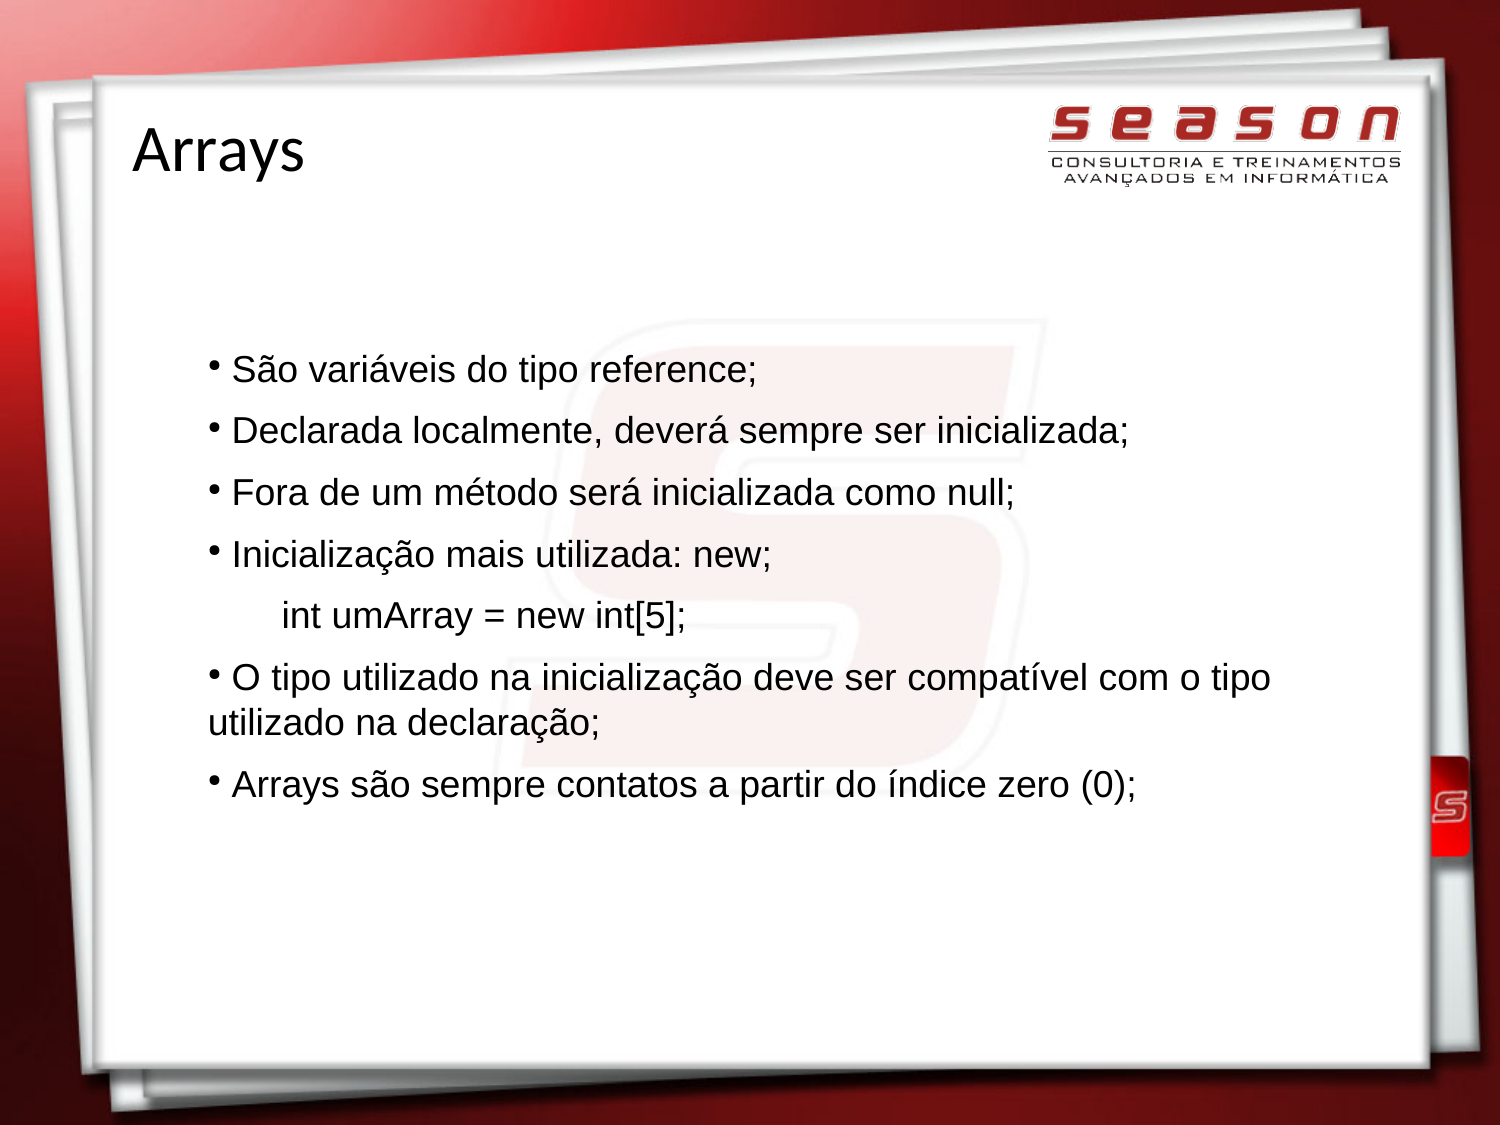

# Arrays
 São variáveis do tipo reference;
 Declarada localmente, deverá sempre ser inicializada;
 Fora de um método será inicializada como null;
 Inicialização mais utilizada: new;
	int umArray = new int[5];
 O tipo utilizado na inicialização deve ser compatível com o tipo utilizado na declaração;
 Arrays são sempre contatos a partir do índice zero (0);